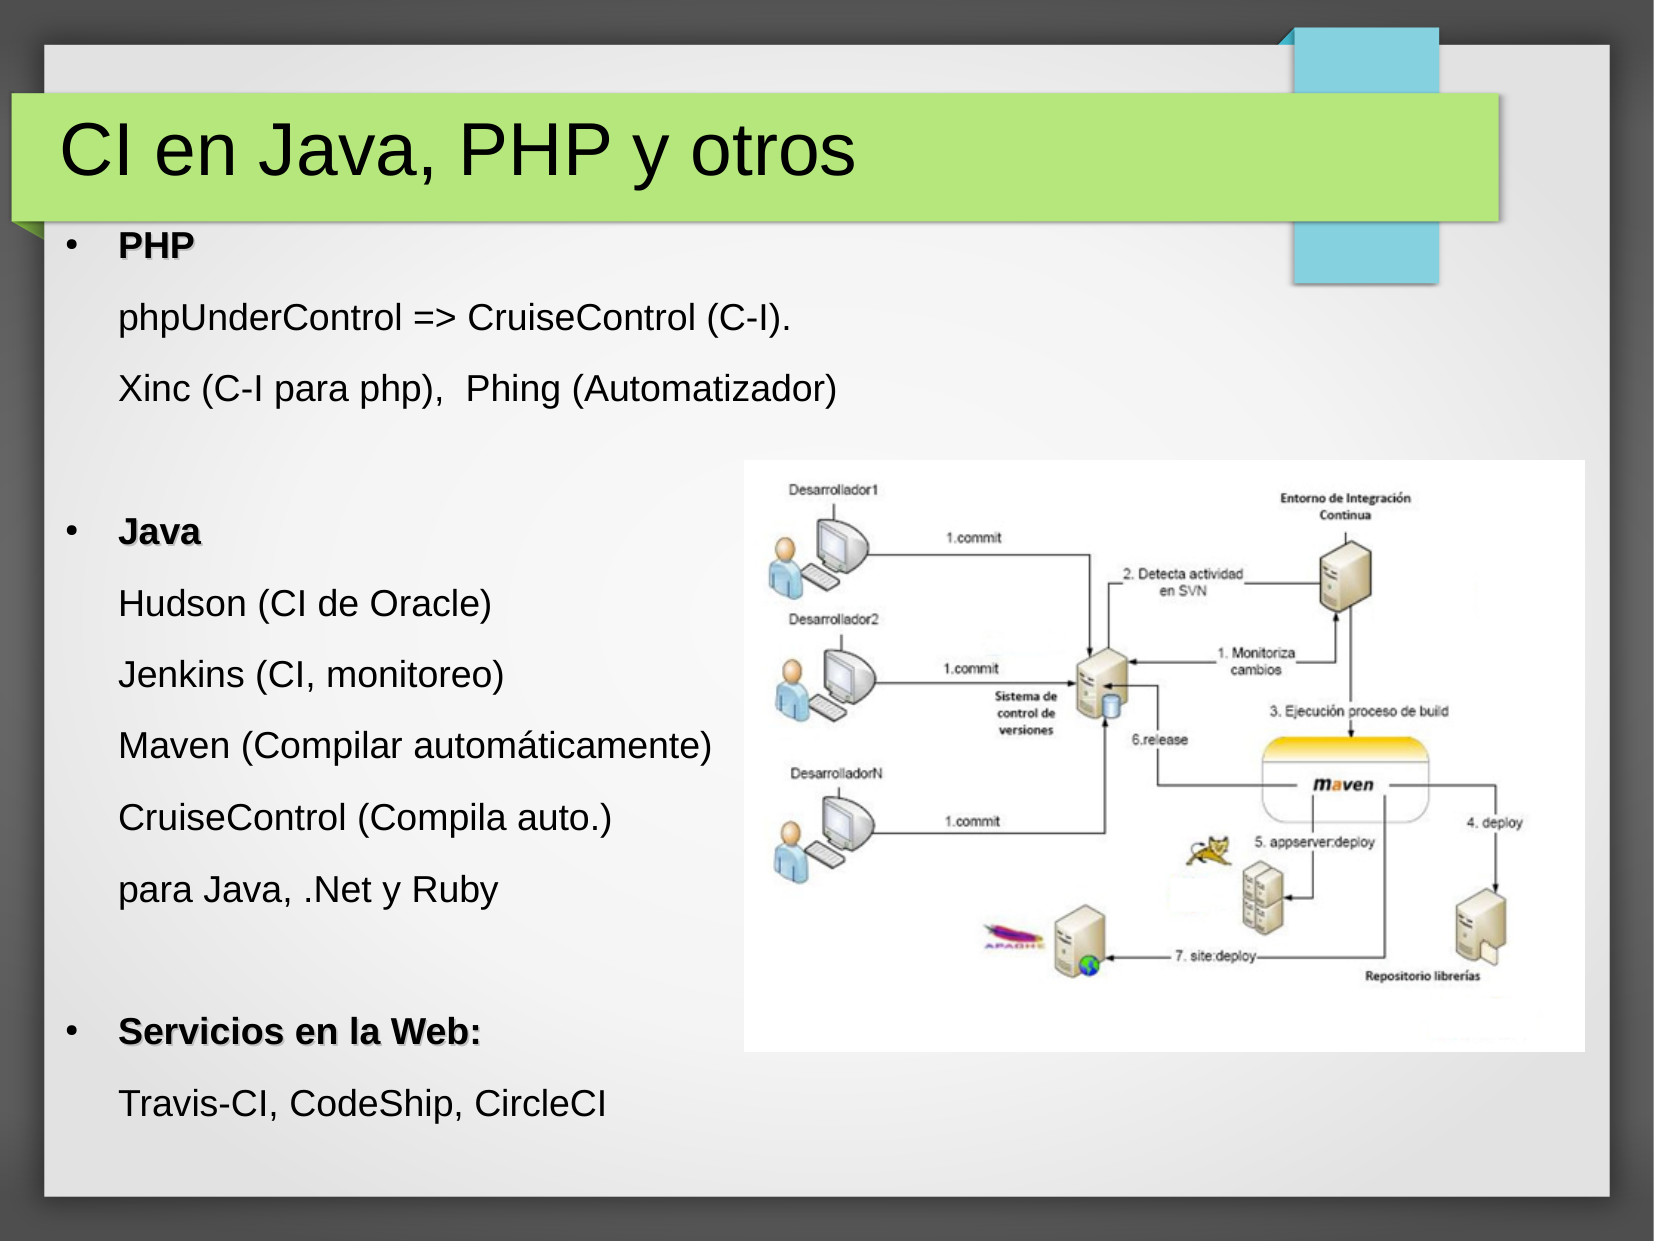

# CI en Java, PHP y otros
PHP
phpUnderControl => CruiseControl (C-I).
Xinc (C-I para php), Phing (Automatizador)
Java
Hudson (CI de Oracle)
Jenkins (CI, monitoreo)
Maven (Compilar automáticamente)
CruiseControl (Compila auto.)
para Java, .Net y Ruby
Servicios en la Web:
Travis-CI, CodeShip, CircleCI